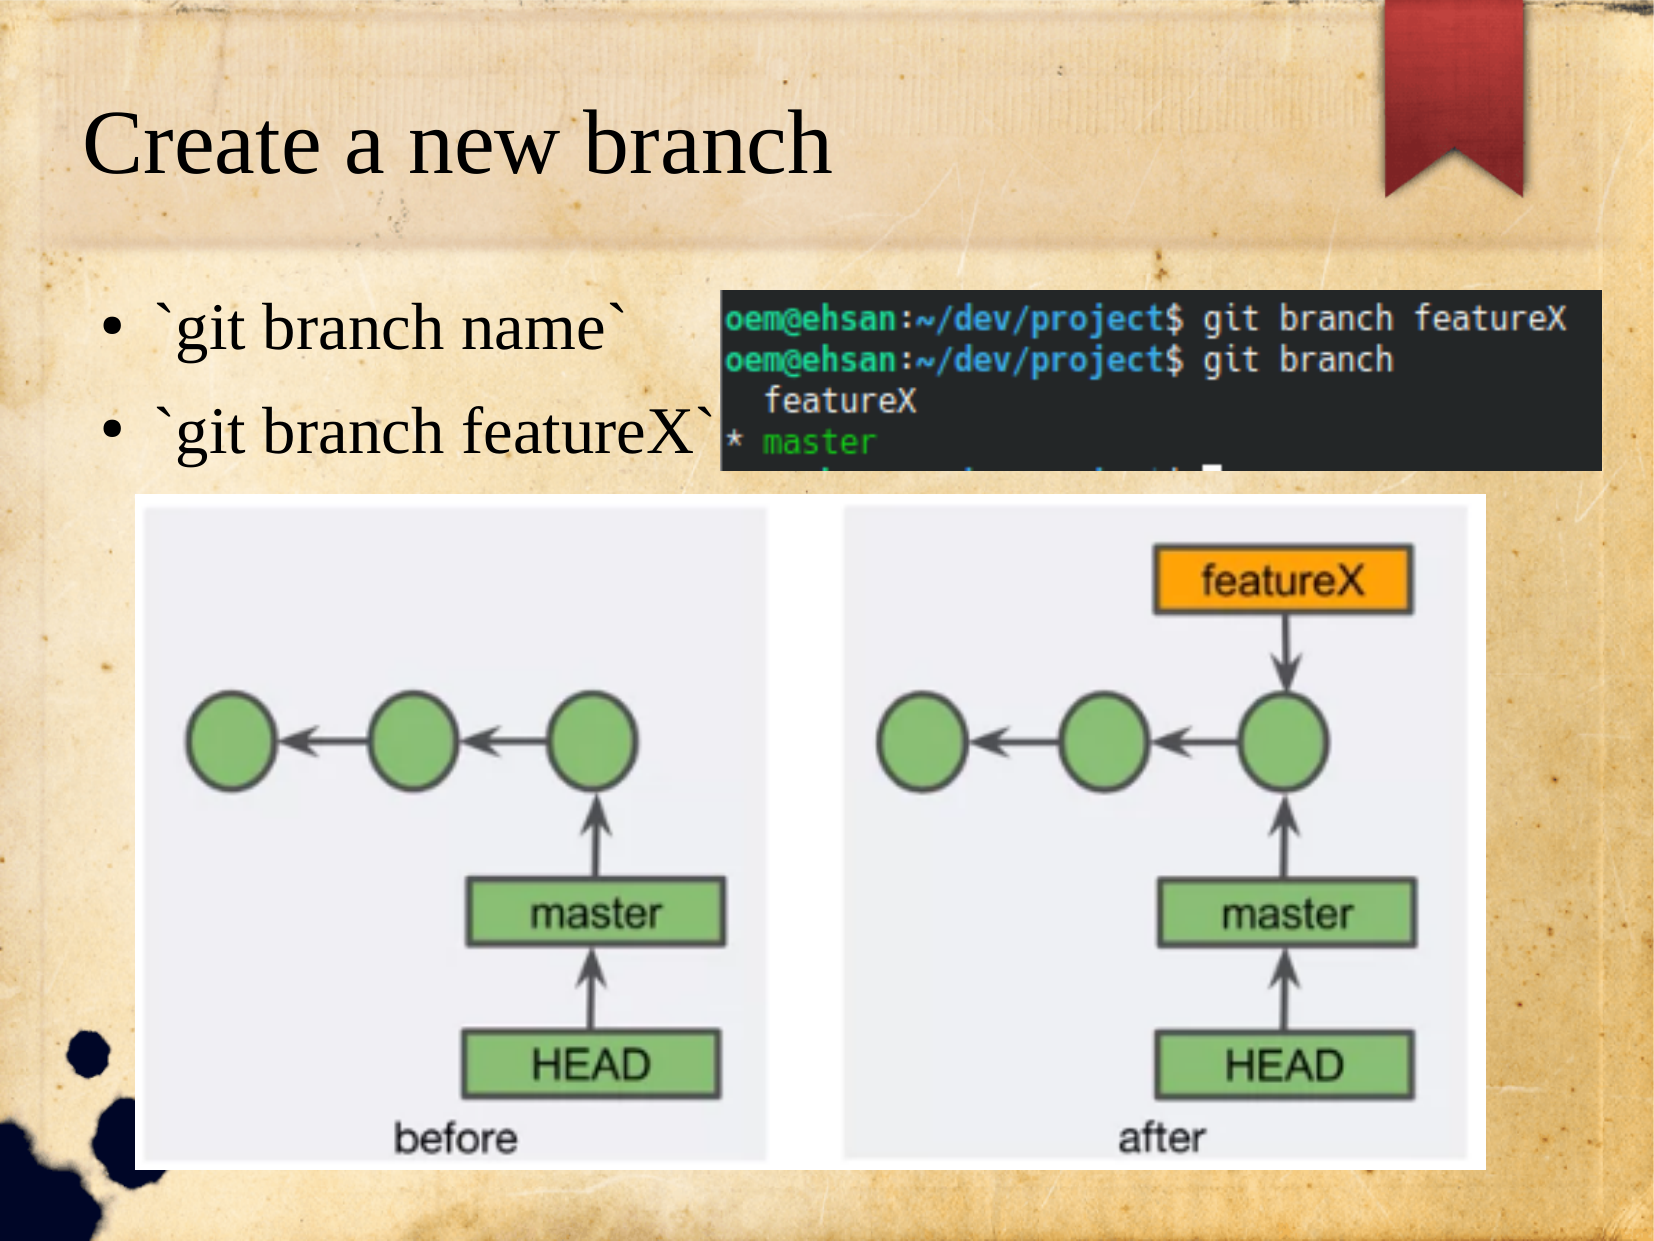

# Create a new branch
`git branch name`
`git branch featureX`